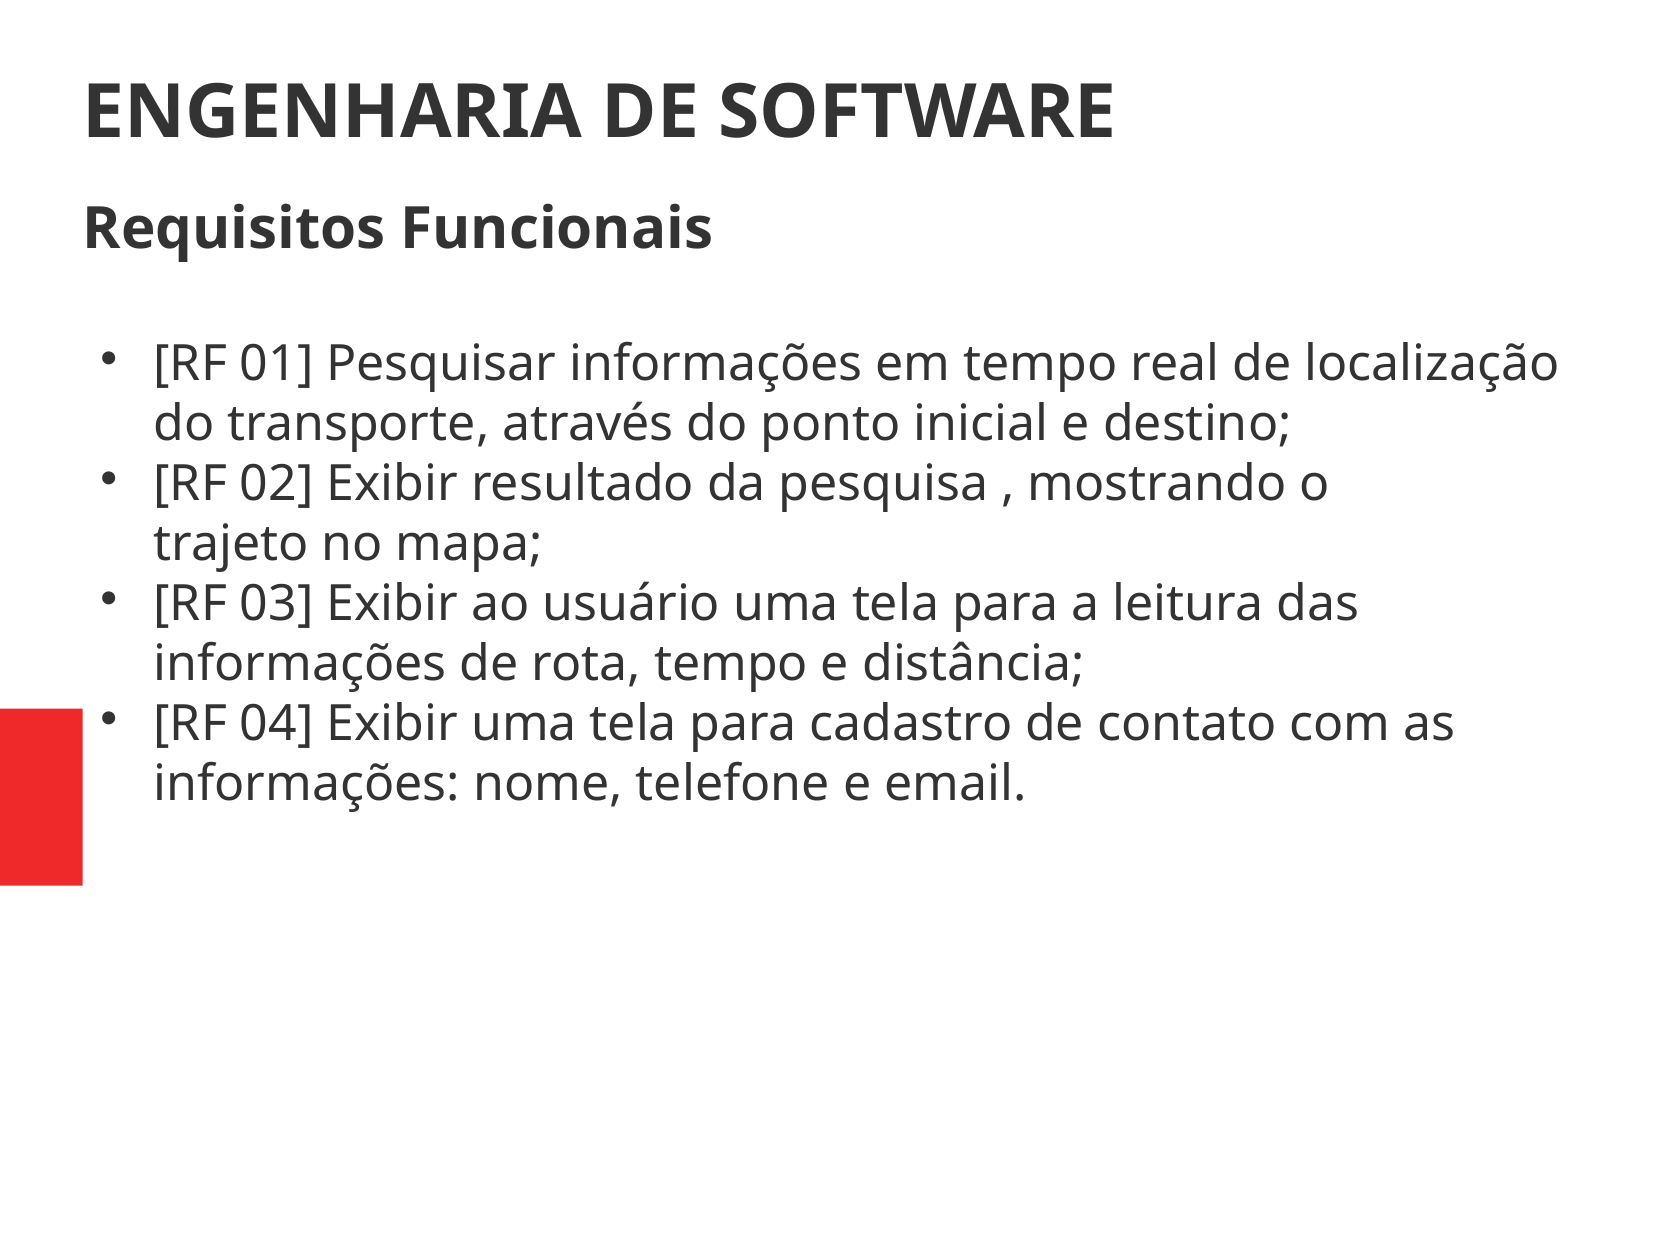

ENGENHARIA DE SOFTWARE
Requisitos Funcionais
[RF 01] Pesquisar informações em tempo real de localização do transporte, através do ponto inicial e destino;
[RF 02] Exibir resultado da pesquisa , mostrando o
trajeto no mapa;
[RF 03] Exibir ao usuário uma tela para a leitura das 	informações de rota, tempo e distância;
[RF 04] Exibir uma tela para cadastro de contato com as informações: nome, telefone e email.